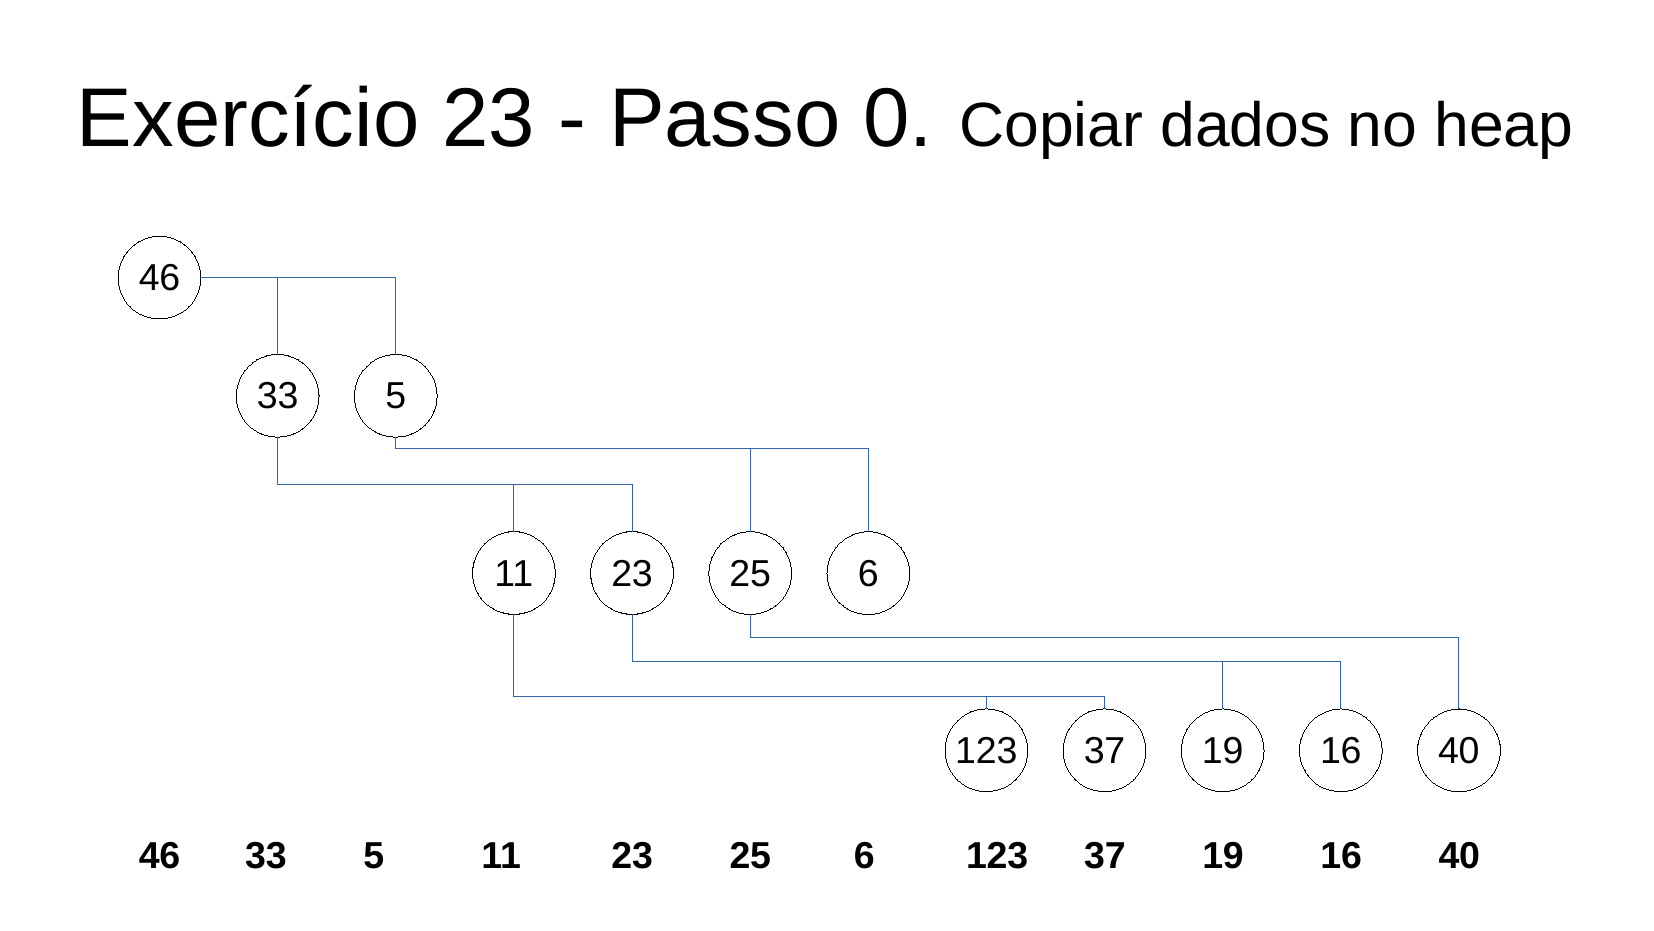

# Exercício 23 - Passo 0. Copiar dados no heap
46
33
5
11
23
25
6
123
37
19
16
40
46
33
5
11
23
25
6
123
37
19
16
40